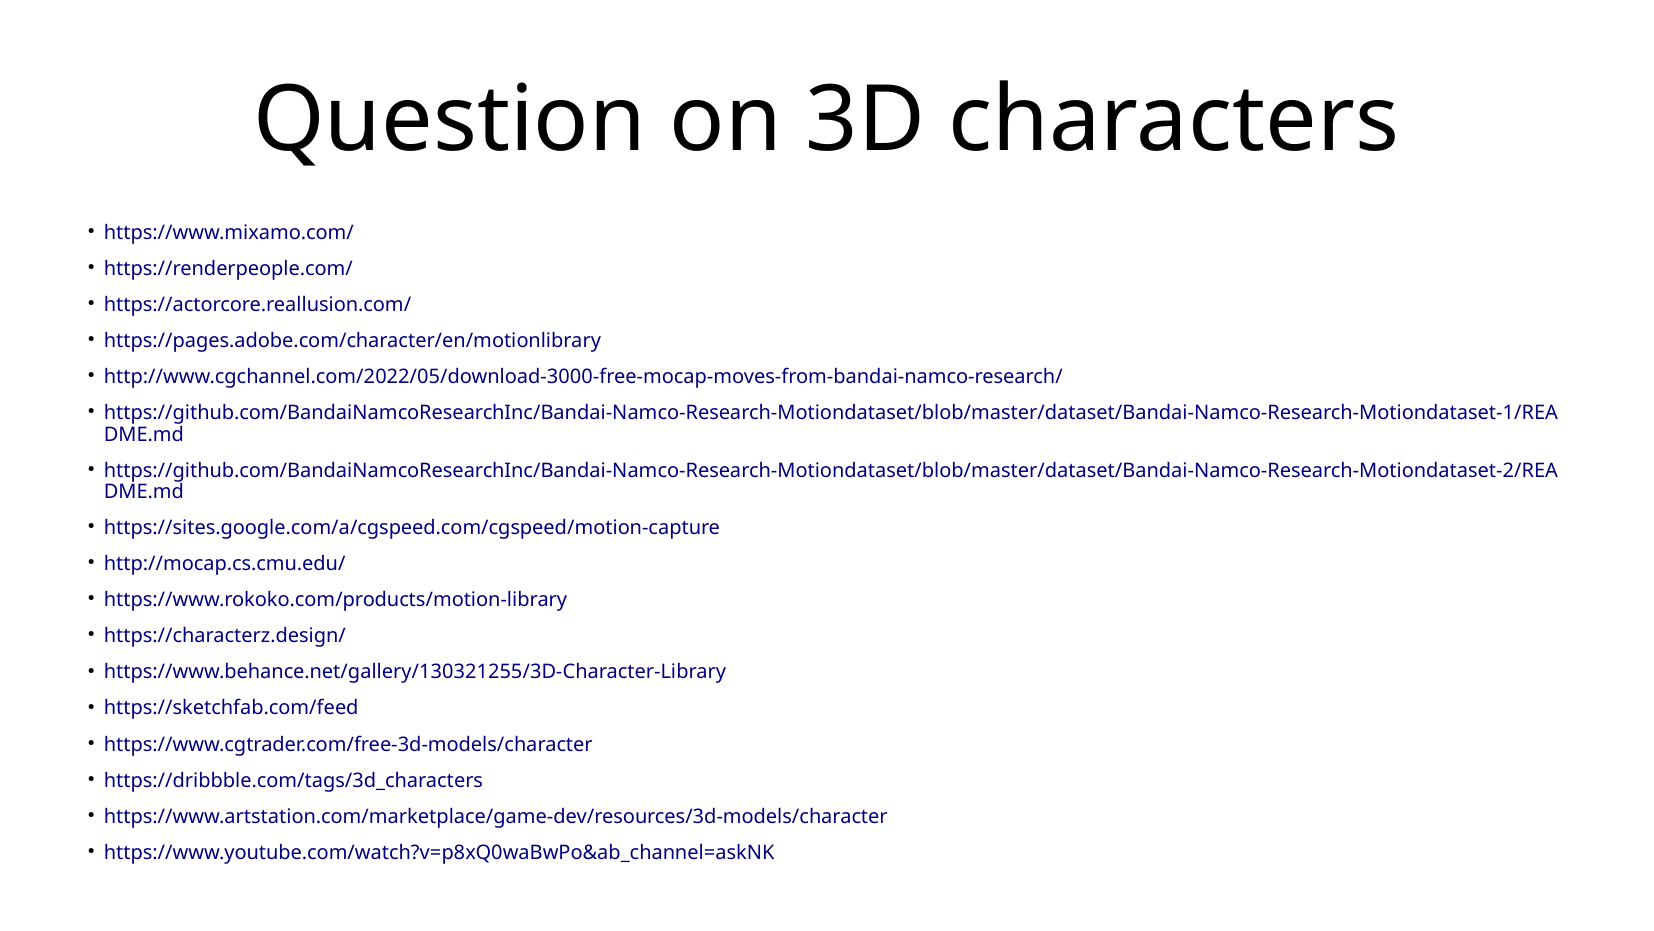

# Question on 3D characters
https://www.mixamo.com/
https://renderpeople.com/
https://actorcore.reallusion.com/
https://pages.adobe.com/character/en/motionlibrary
http://www.cgchannel.com/2022/05/download-3000-free-mocap-moves-from-bandai-namco-research/
https://github.com/BandaiNamcoResearchInc/Bandai-Namco-Research-Motiondataset/blob/master/dataset/Bandai-Namco-Research-Motiondataset-1/README.md
https://github.com/BandaiNamcoResearchInc/Bandai-Namco-Research-Motiondataset/blob/master/dataset/Bandai-Namco-Research-Motiondataset-2/README.md
https://sites.google.com/a/cgspeed.com/cgspeed/motion-capture
http://mocap.cs.cmu.edu/
https://www.rokoko.com/products/motion-library
https://characterz.design/
https://www.behance.net/gallery/130321255/3D-Character-Library
https://sketchfab.com/feed
https://www.cgtrader.com/free-3d-models/character
https://dribbble.com/tags/3d_characters
https://www.artstation.com/marketplace/game-dev/resources/3d-models/character
https://www.youtube.com/watch?v=p8xQ0waBwPo&ab_channel=askNK